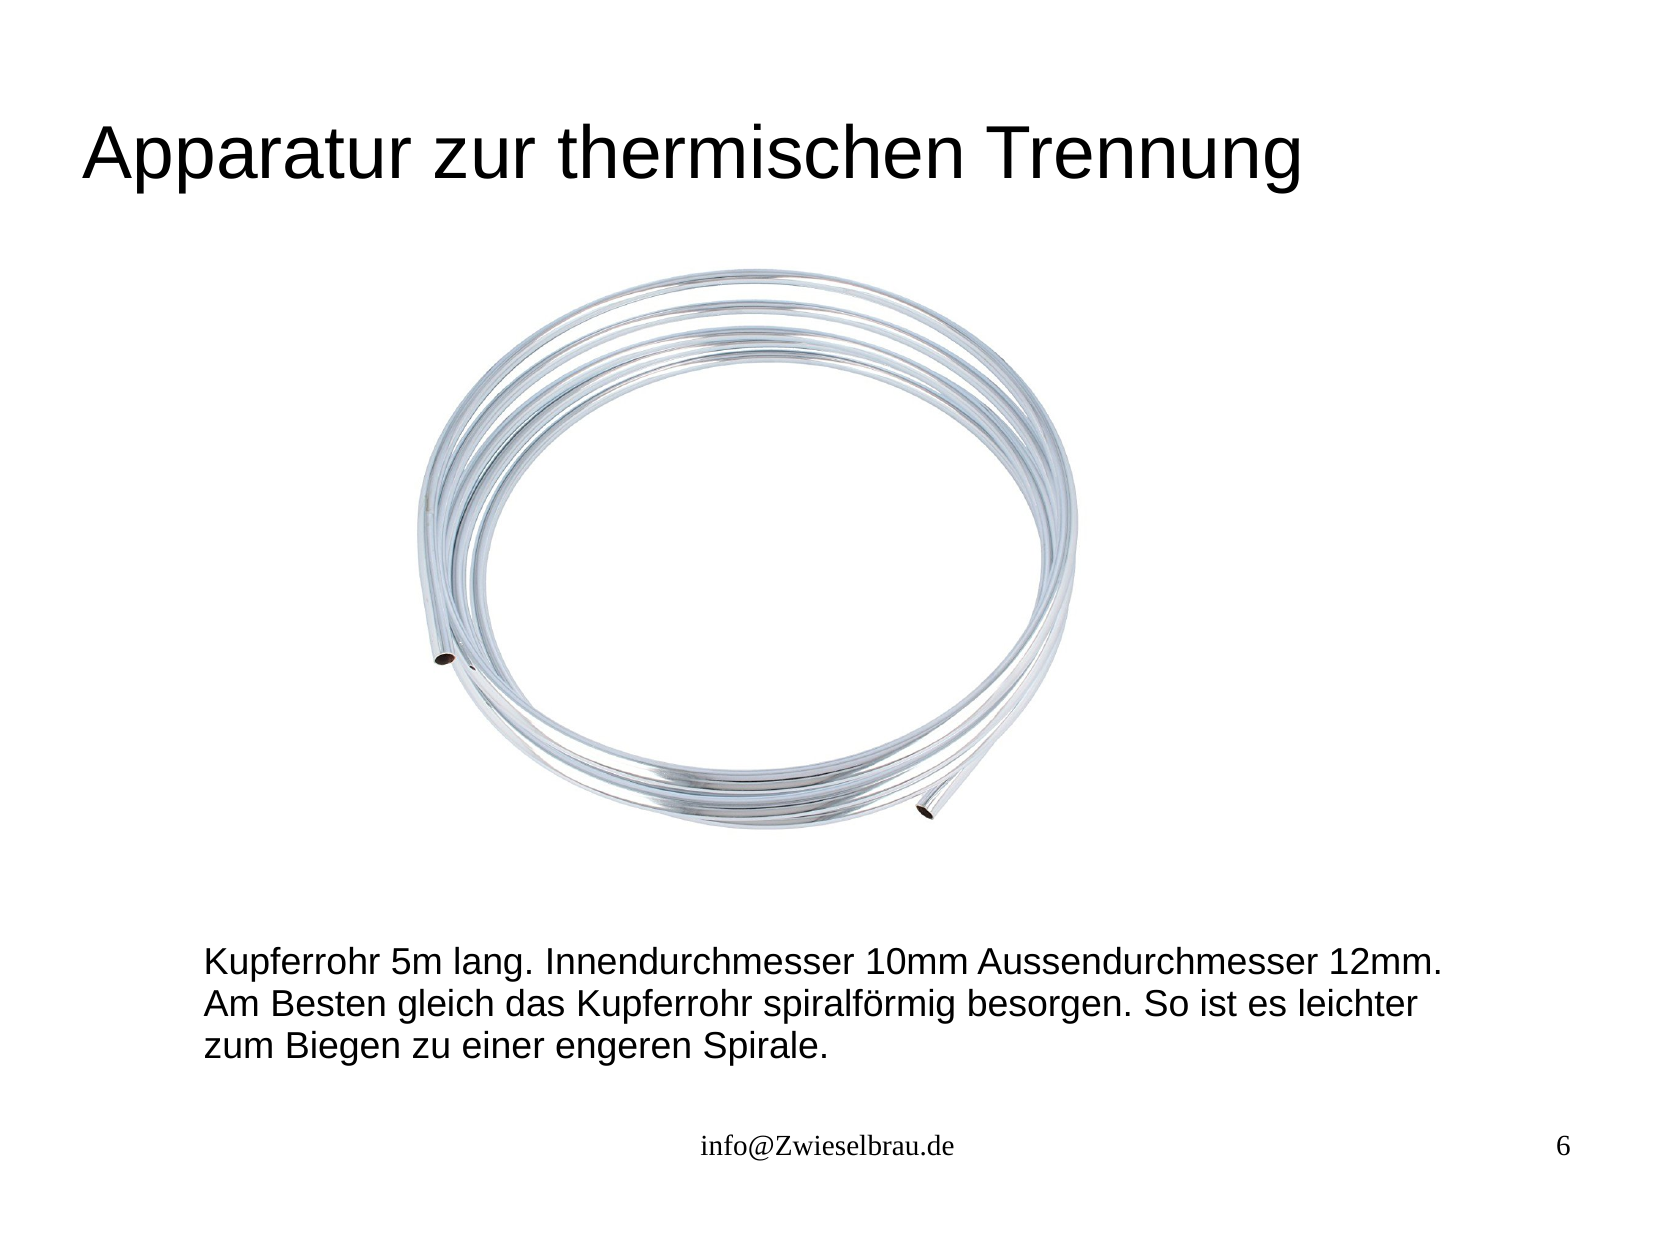

# Apparatur zur thermischen Trennung
Kupferrohr 5m lang. Innendurchmesser 10mm Aussendurchmesser 12mm.
Am Besten gleich das Kupferrohr spiralförmig besorgen. So ist es leichter zum Biegen zu einer engeren Spirale.
info@Zwieselbrau.de
6